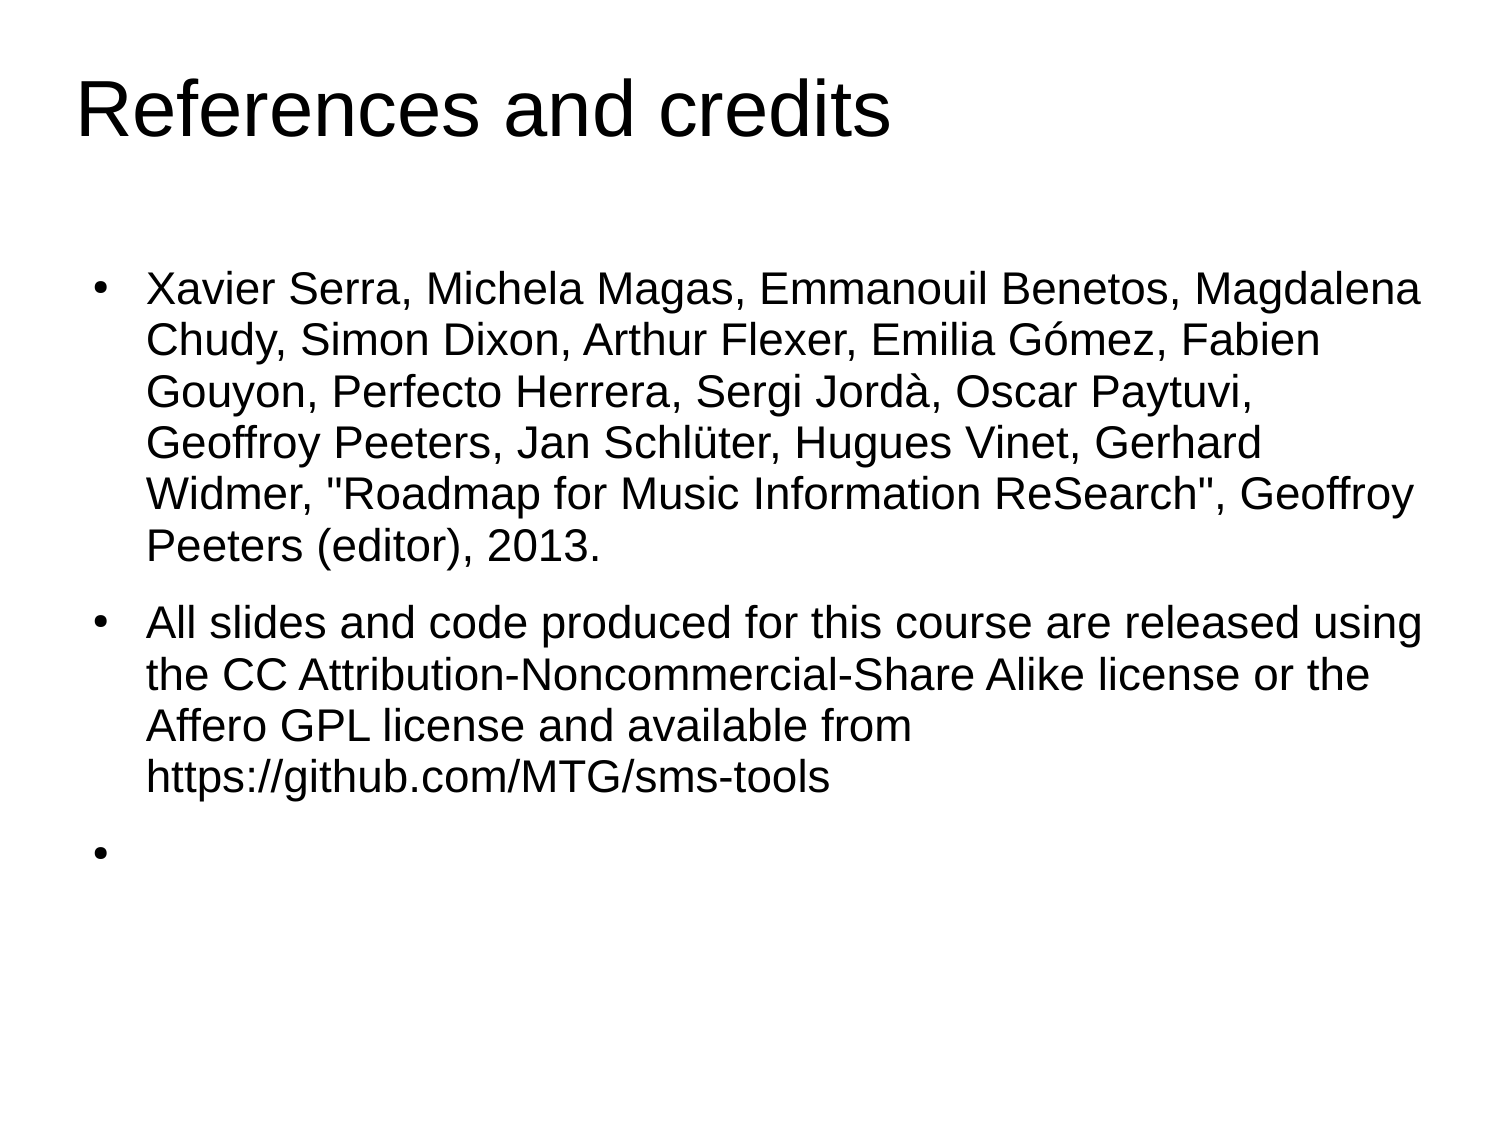

# References and credits
Xavier Serra, Michela Magas, Emmanouil Benetos, Magdalena Chudy, Simon Dixon, Arthur Flexer, Emilia Gómez, Fabien Gouyon, Perfecto Herrera, Sergi Jordà, Oscar Paytuvi, Geoffroy Peeters, Jan Schlüter, Hugues Vinet, Gerhard Widmer, "Roadmap for Music Information ReSearch", Geoffroy Peeters (editor), 2013.
All slides and code produced for this course are released using the CC Attribution-Noncommercial-Share Alike license or the Affero GPL license and available from https://github.com/MTG/sms-tools